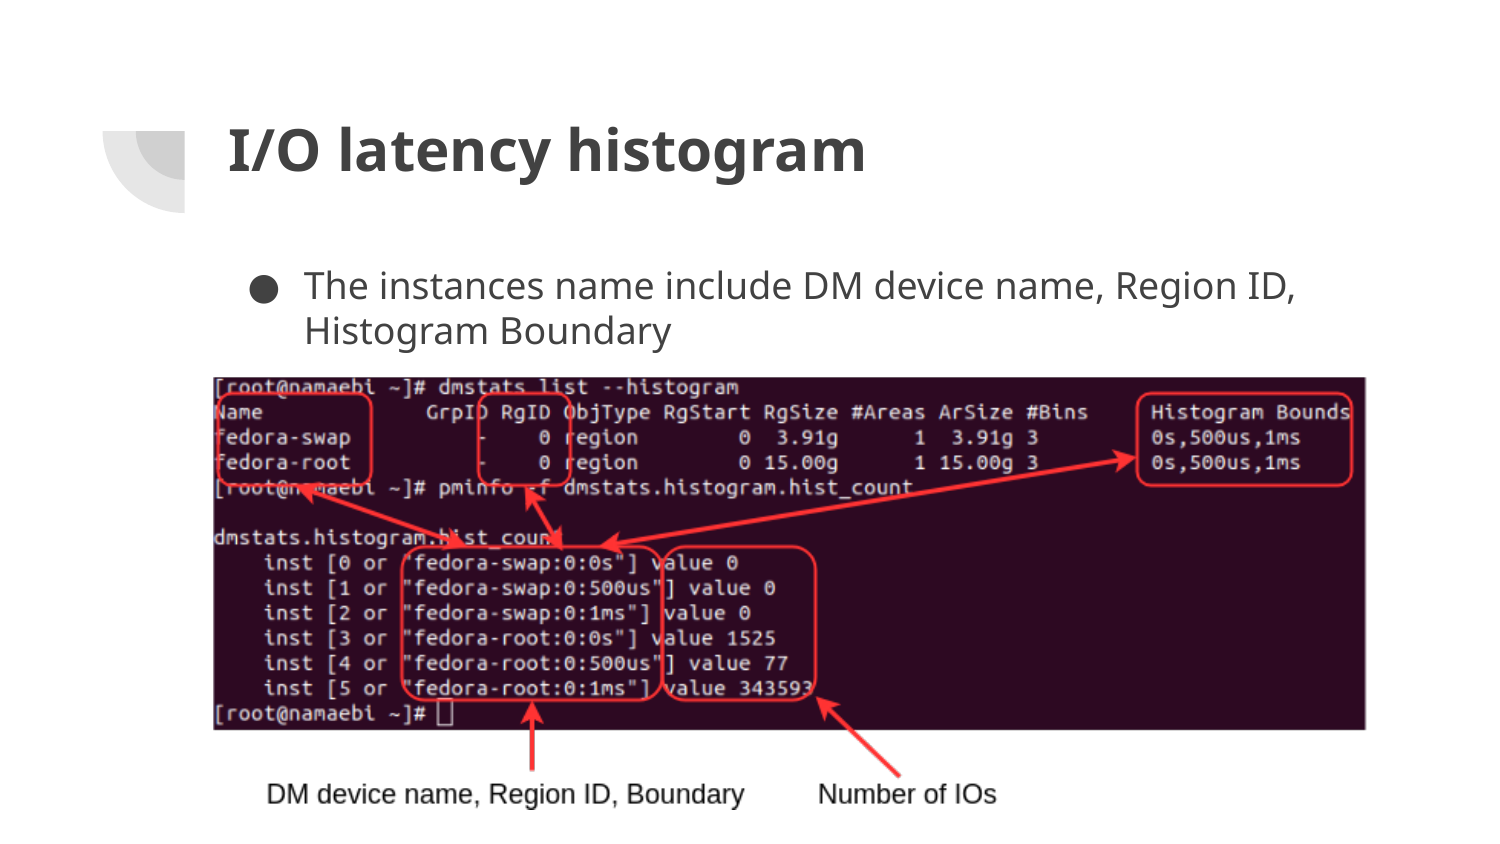

# I/O latency histogram
The instances name include DM device name, Region ID, Histogram Boundary